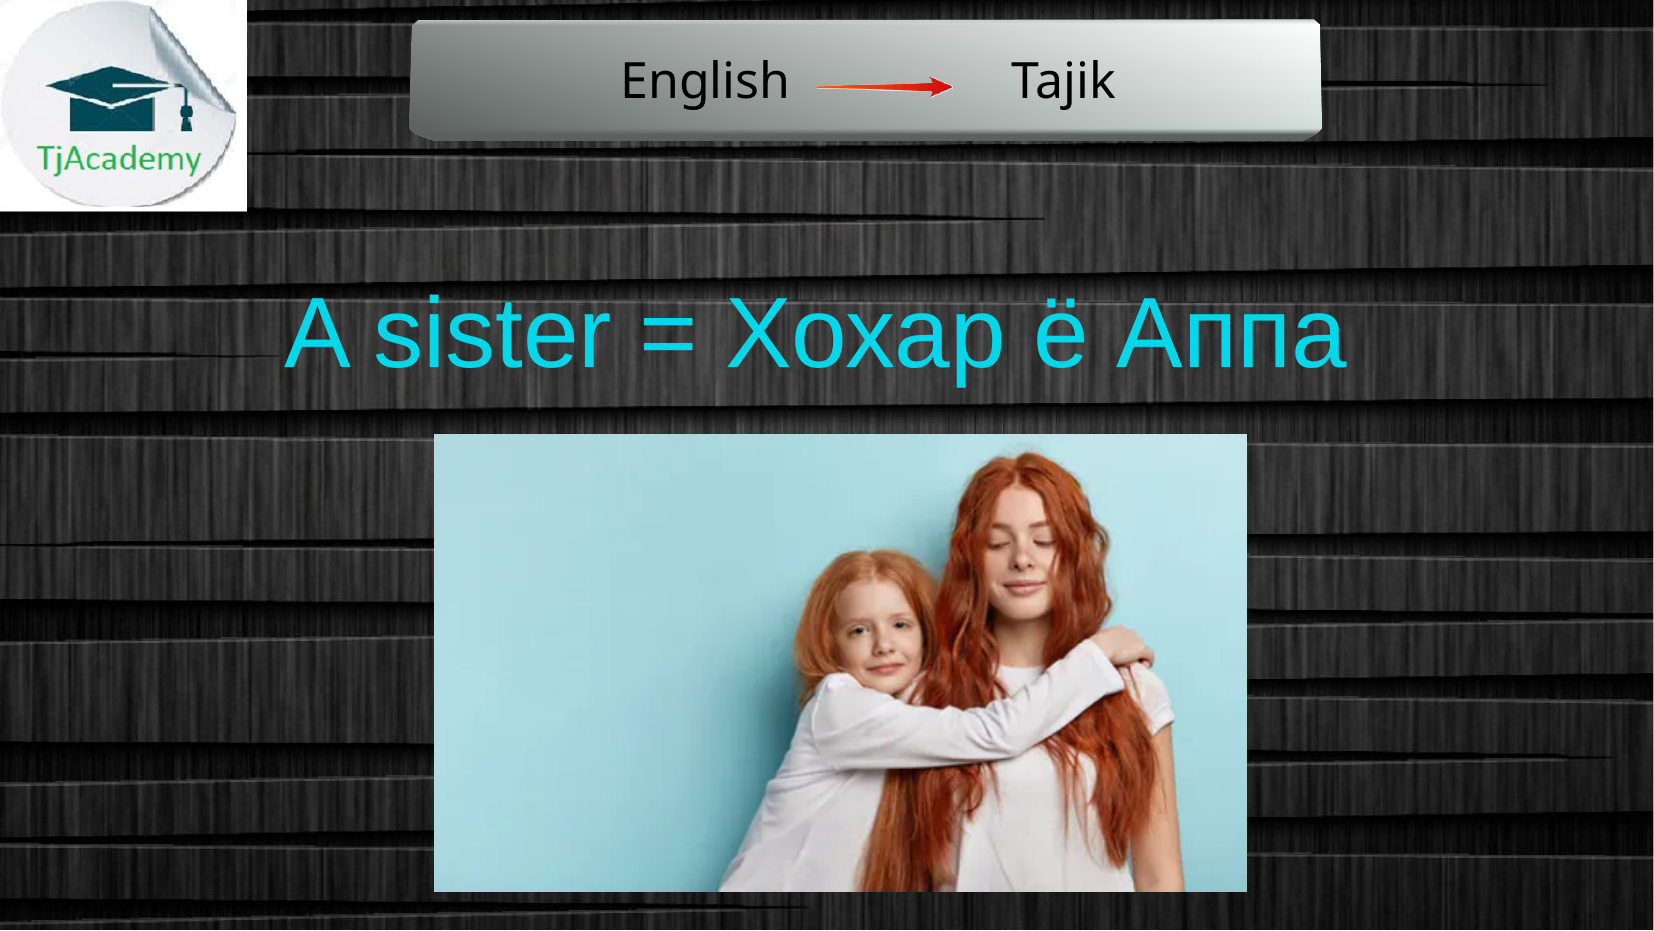

English Tajik
#
A sister = Хохар ё Аппа